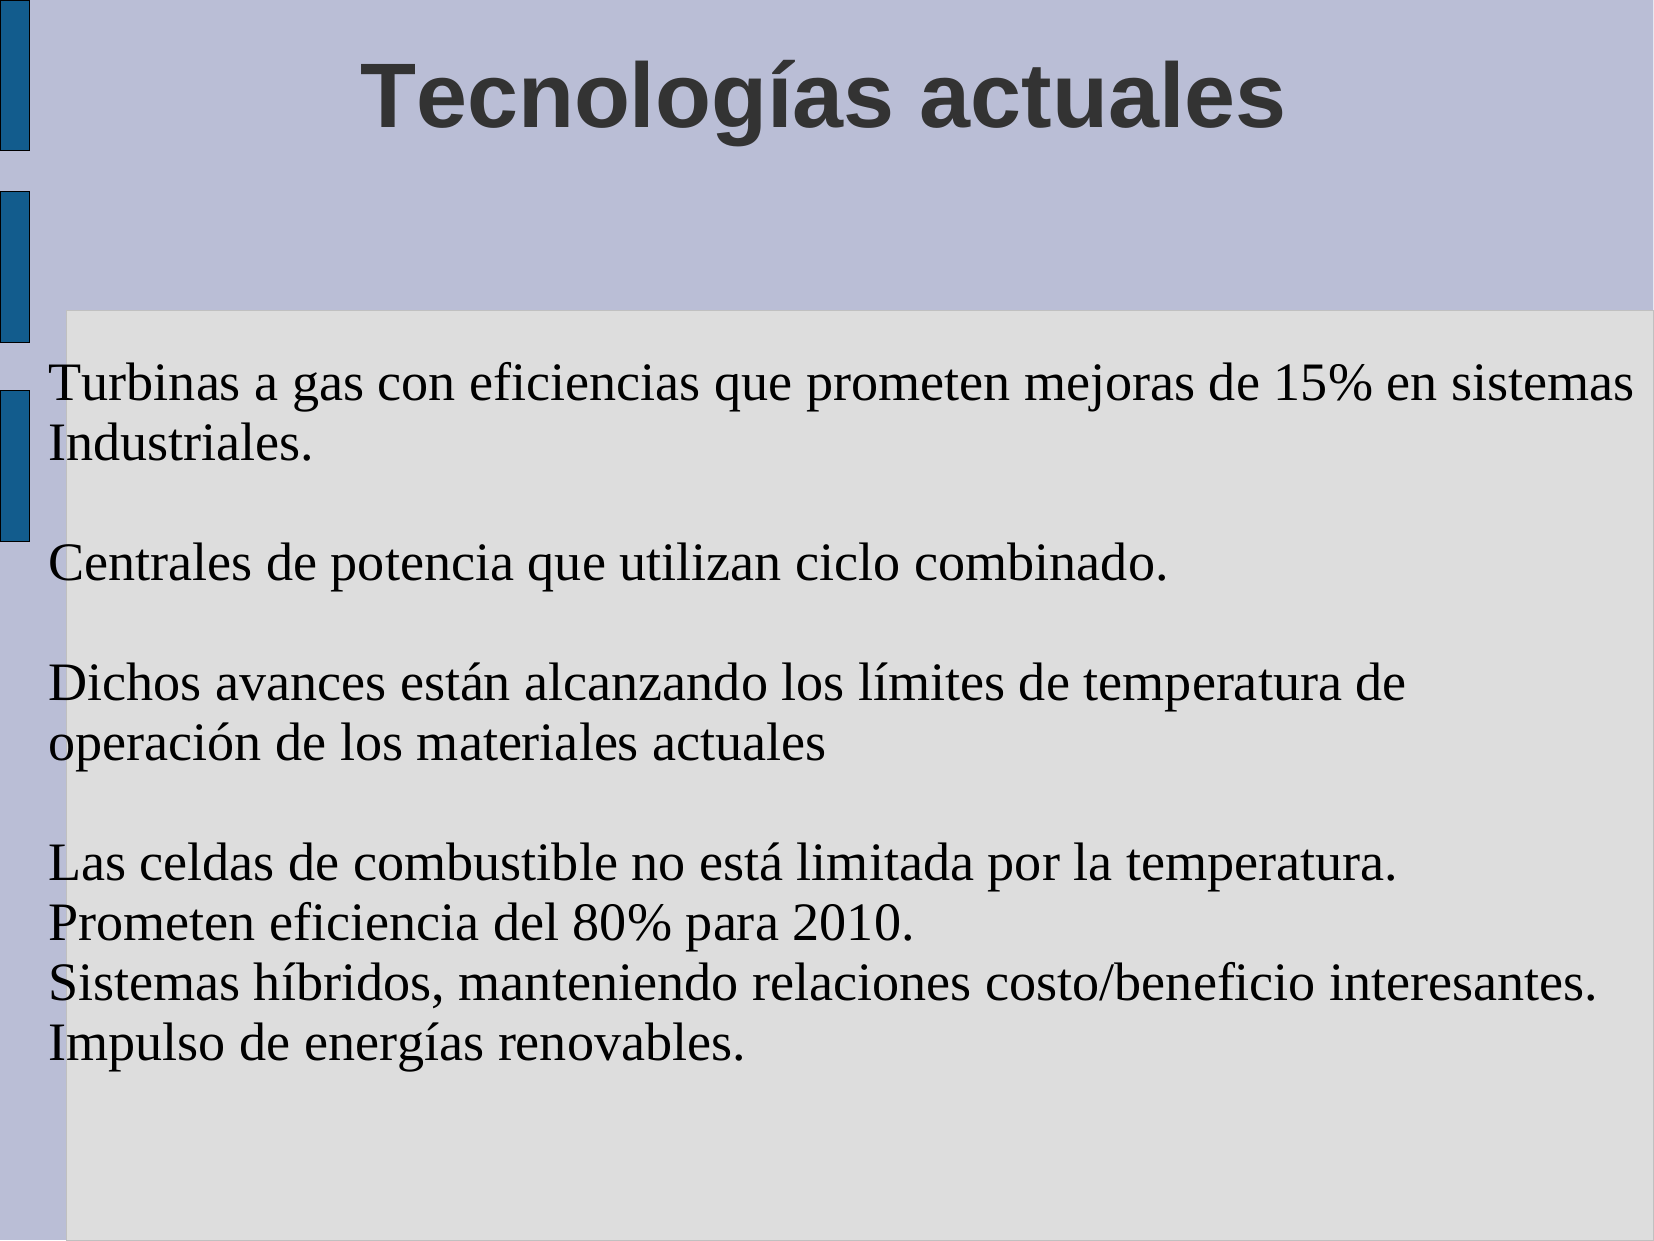

# Tecnologías actuales
Turbinas a gas con eficiencias que prometen mejoras de 15% en sistemas
Industriales.
Centrales de potencia que utilizan ciclo combinado.
Dichos avances están alcanzando los límites de temperatura de
operación de los materiales actuales
Las celdas de combustible no está limitada por la temperatura.
Prometen eficiencia del 80% para 2010.
Sistemas híbridos, manteniendo relaciones costo/beneficio interesantes.
Impulso de energías renovables.